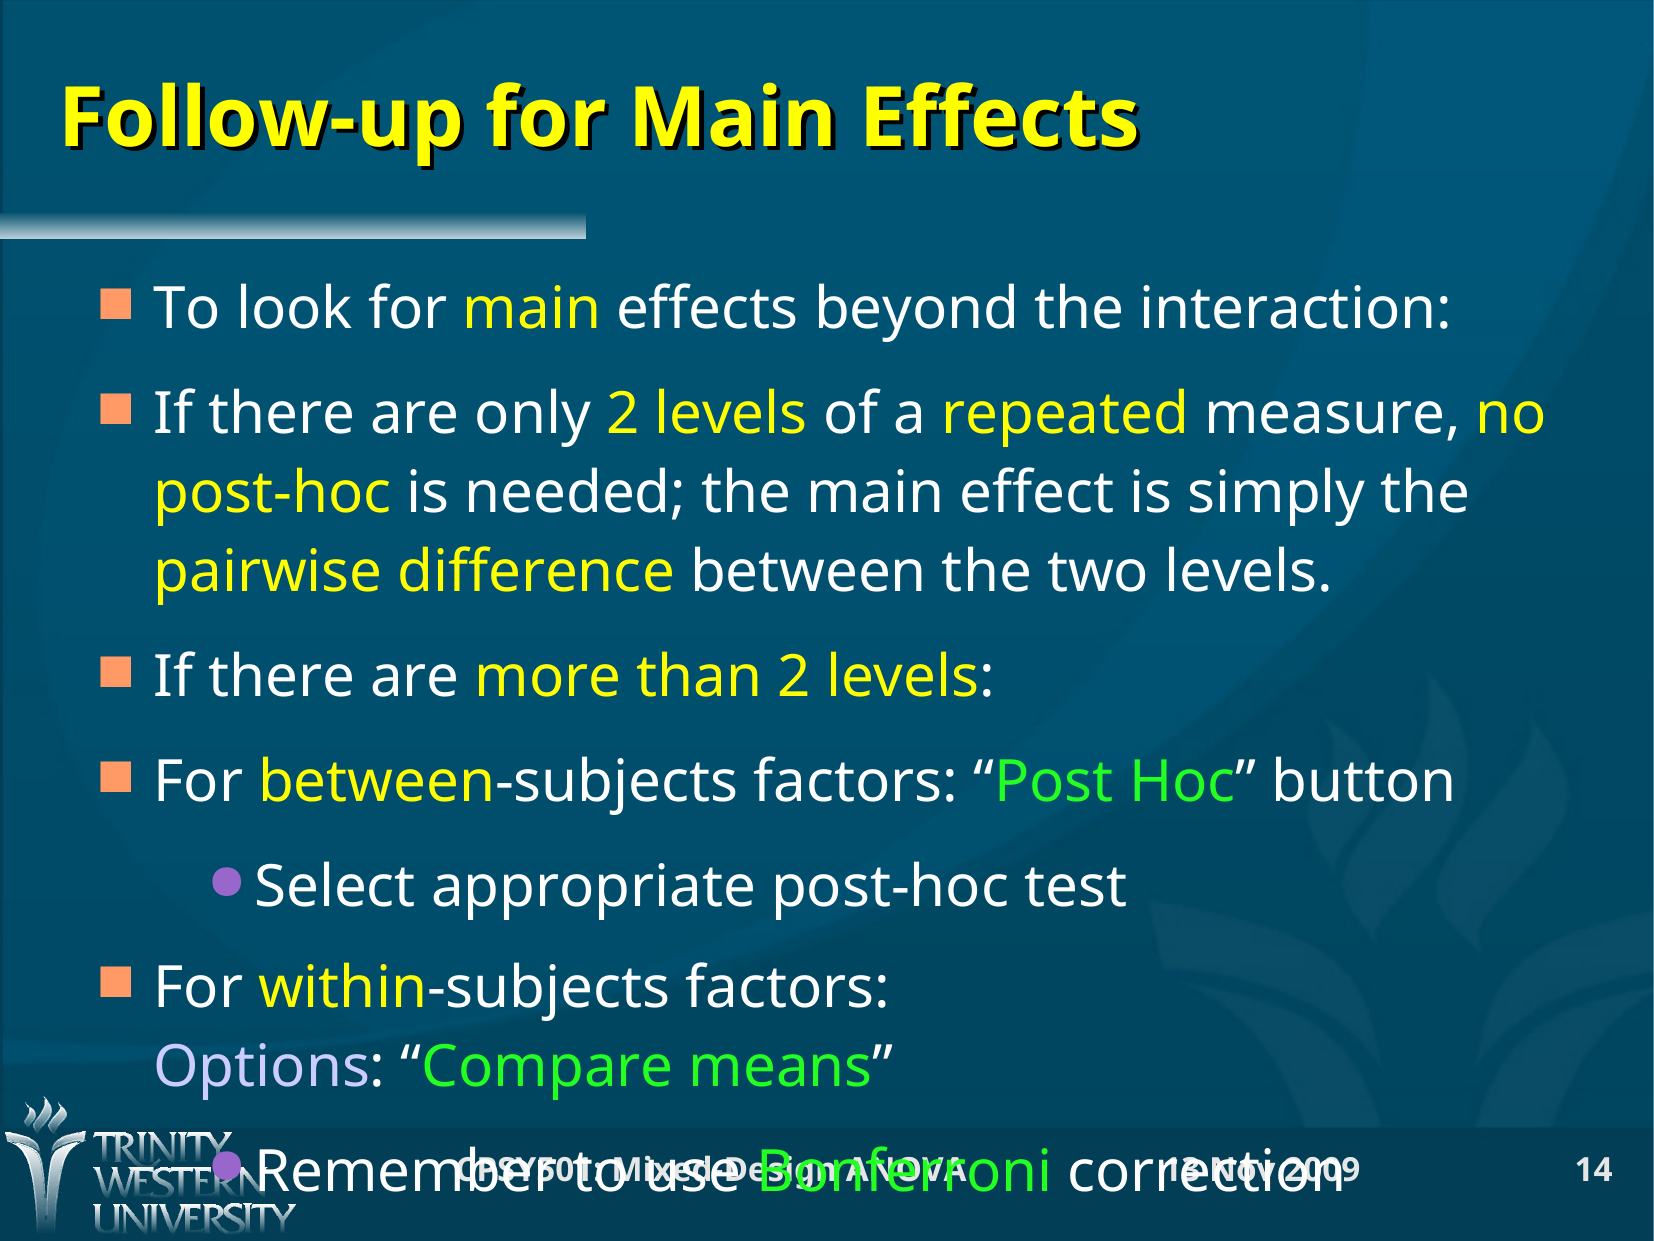

# Follow-up for Main Effects
To look for main effects beyond the interaction:
If there are only 2 levels of a repeated measure, no post-hoc is needed; the main effect is simply the pairwise difference between the two levels.
If there are more than 2 levels:
For between-subjects factors: “Post Hoc” button
Select appropriate post-hoc test
For within-subjects factors:
Options: “Compare means”
Remember to use Bonferroni correction
CPSY501: Mixed-Design ANOVA
13 Nov 2009
14